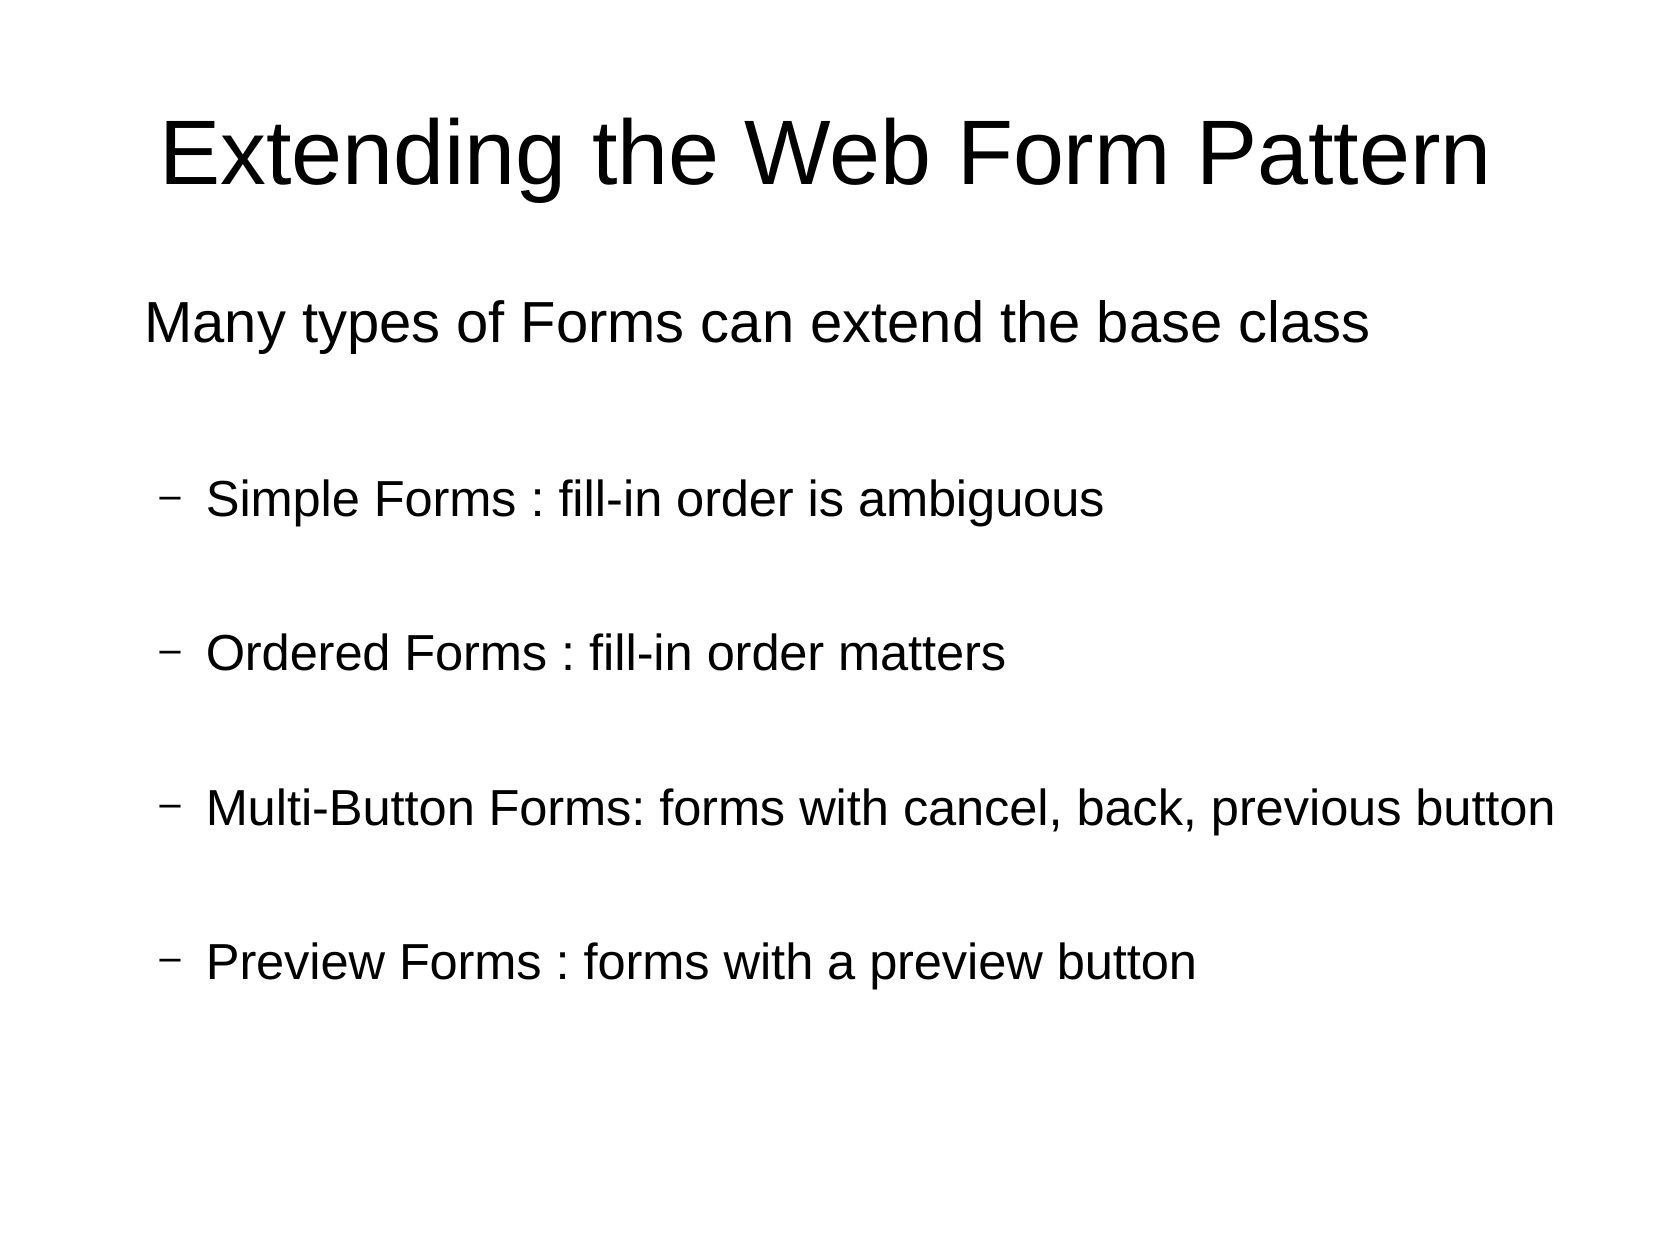

# Extending the Web Form Pattern
Many types of Forms can extend the base class
Simple Forms : fill-in order is ambiguous
Ordered Forms : fill-in order matters
Multi-Button Forms: forms with cancel, back, previous button
Preview Forms : forms with a preview button